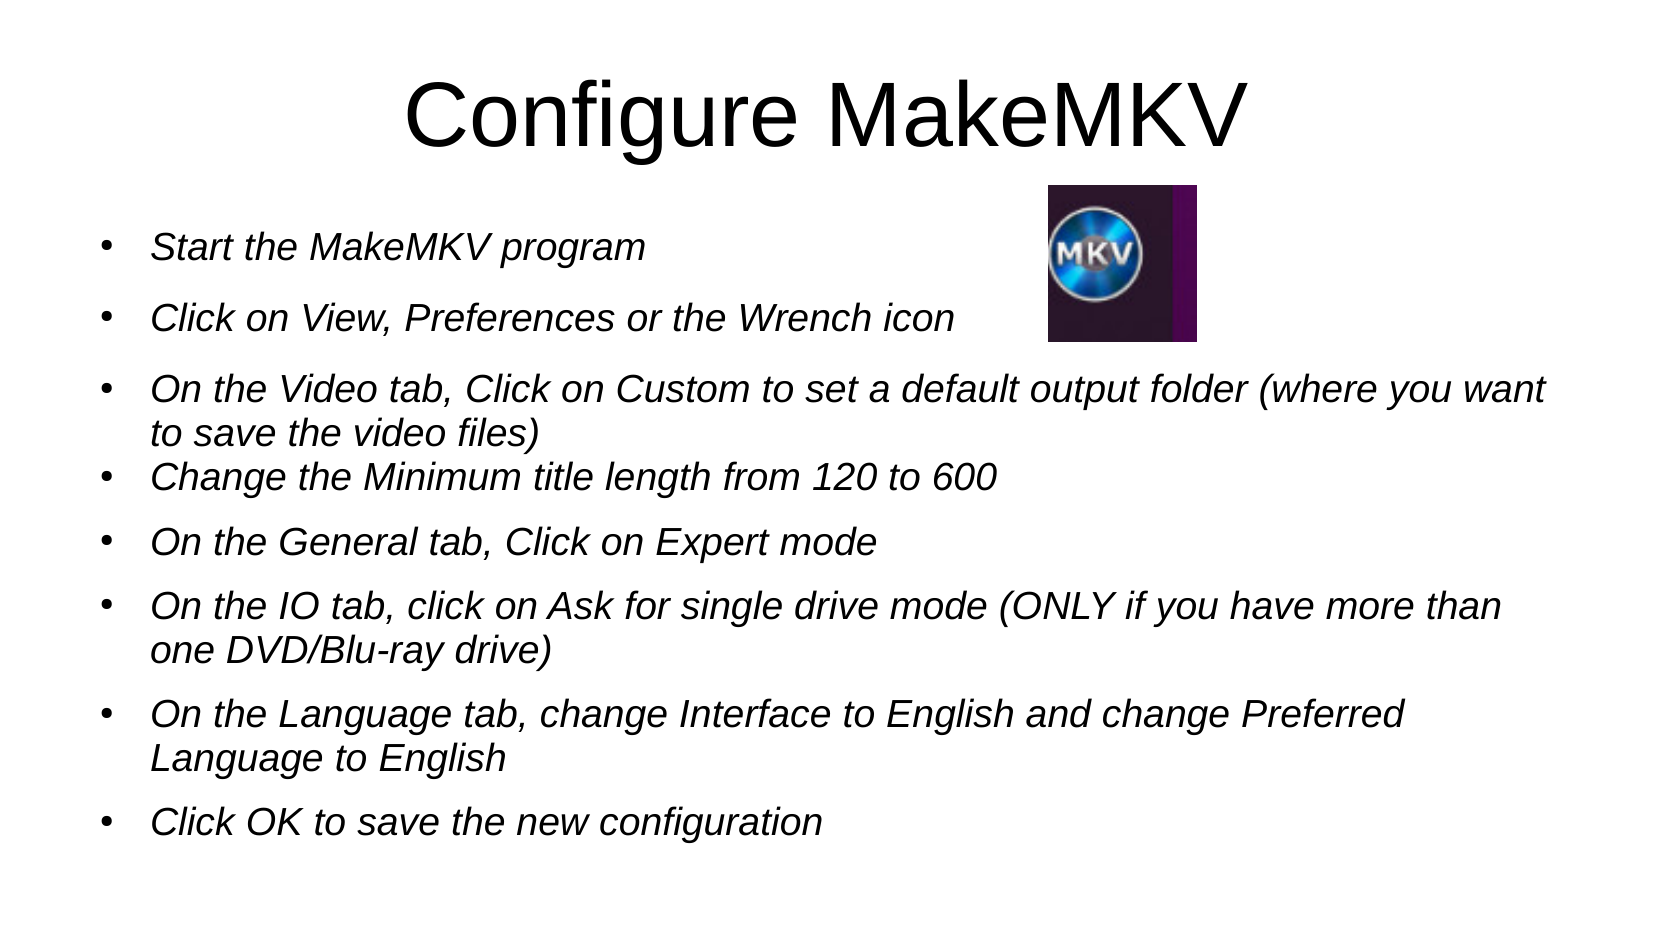

# Configure MakeMKV
Start the MakeMKV program
Click on View, Preferences or the Wrench icon
On the Video tab, Click on Custom to set a default output folder (where you want to save the video files)
Change the Minimum title length from 120 to 600
On the General tab, Click on Expert mode
On the IO tab, click on Ask for single drive mode (ONLY if you have more than one DVD/Blu-ray drive)
On the Language tab, change Interface to English and change Preferred Language to English
Click OK to save the new configuration